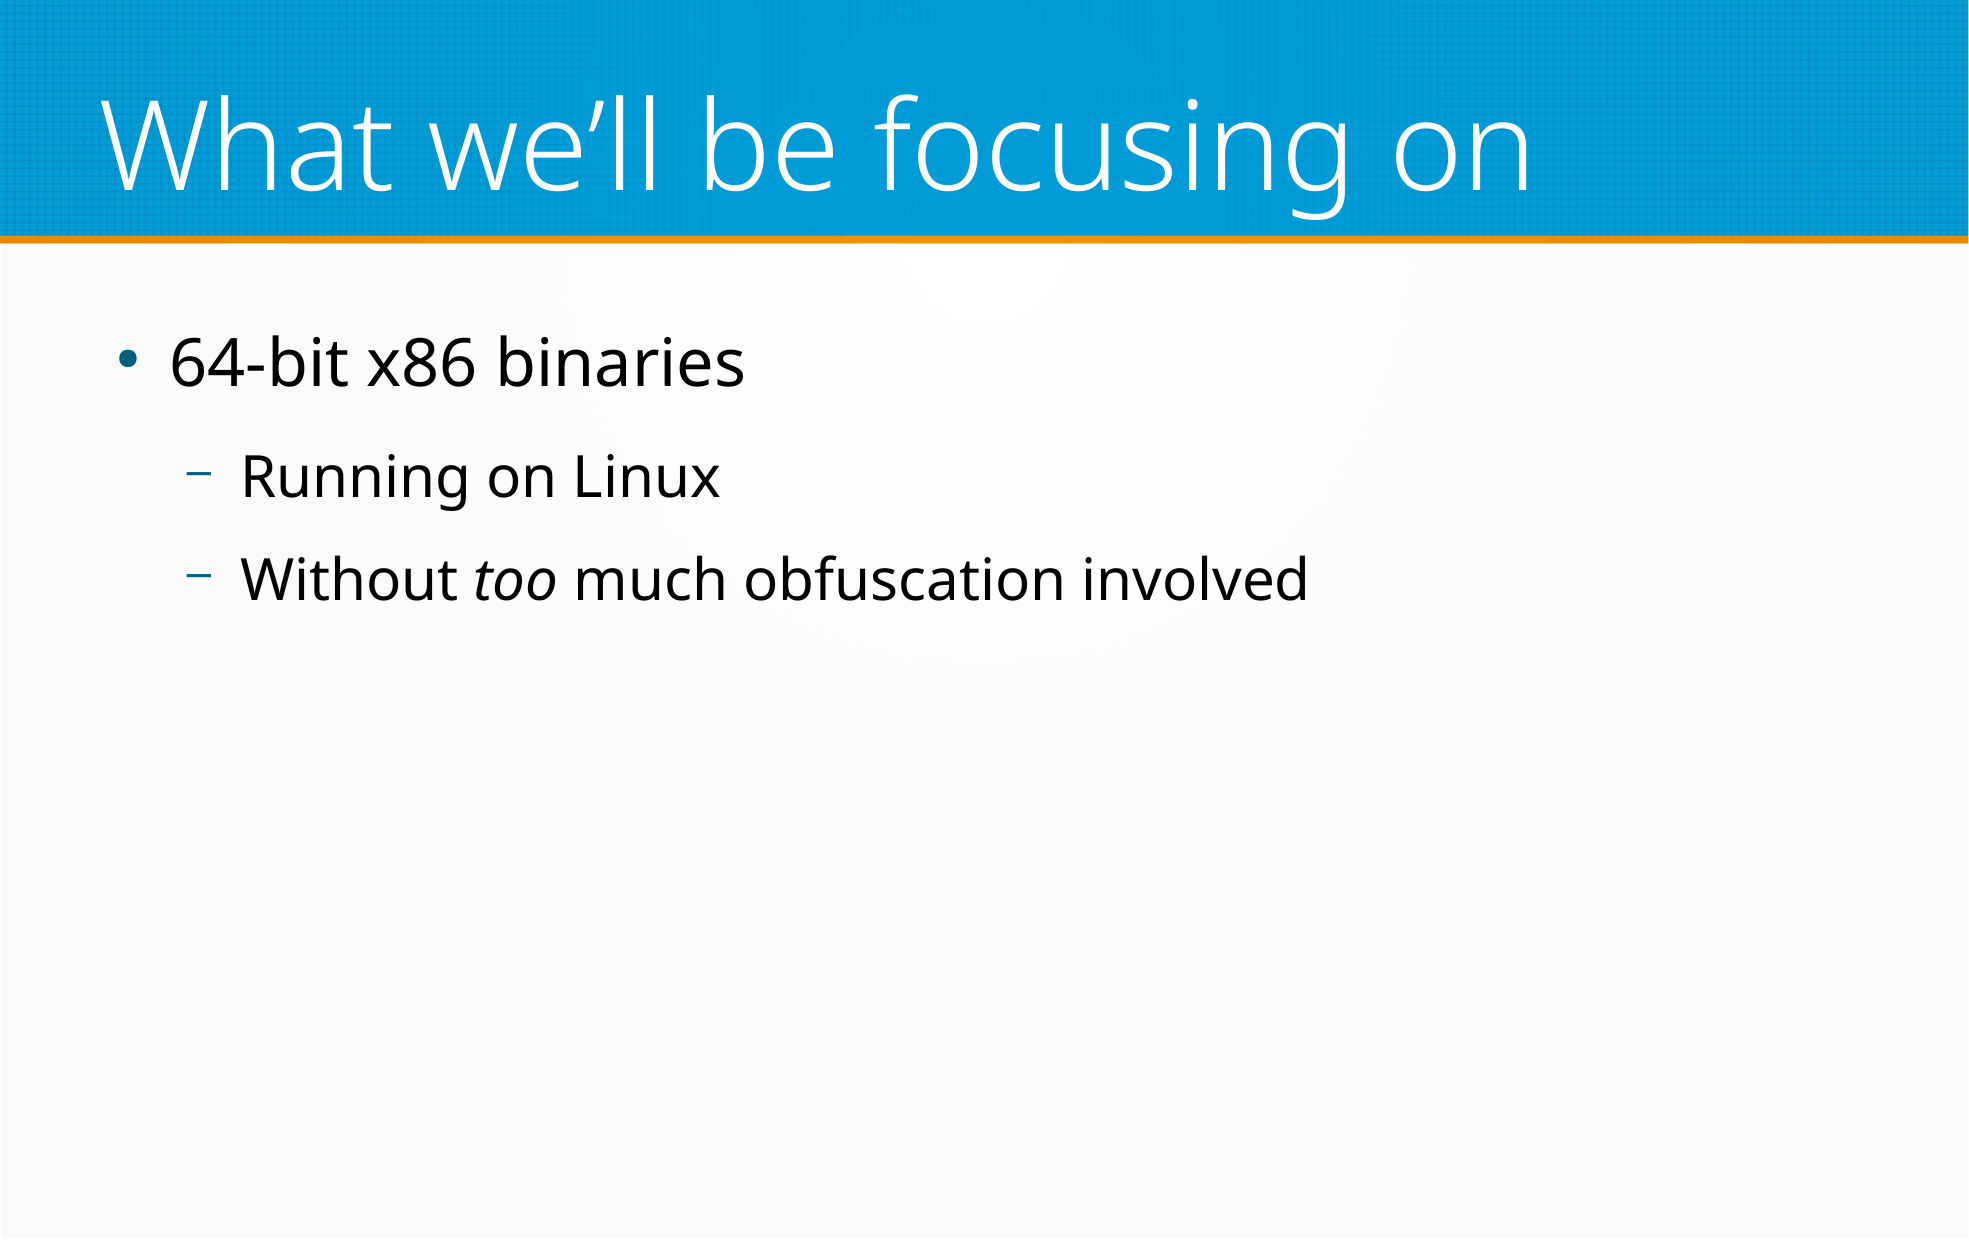

# What we’ll be focusing on
64-bit x86 binaries
Running on Linux
Without too much obfuscation involved